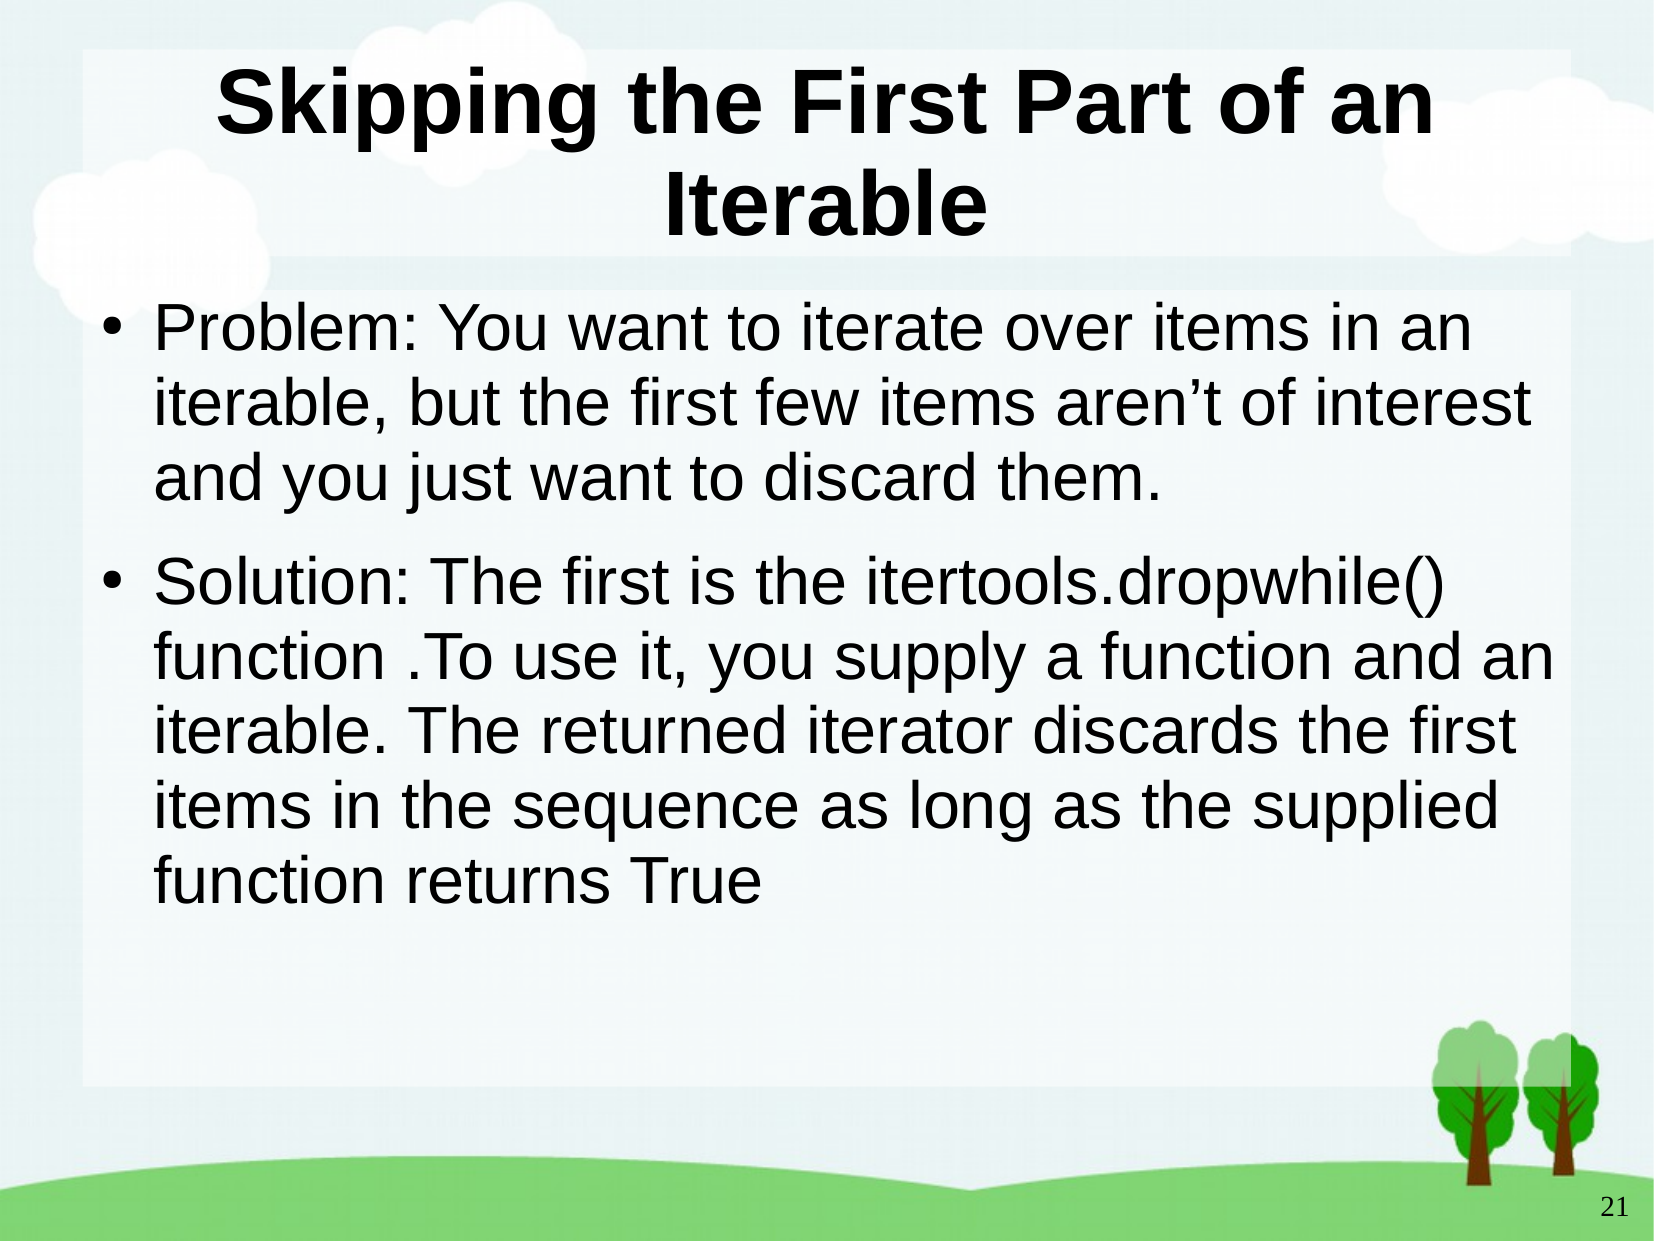

# Skipping the First Part of an Iterable
Problem: You want to iterate over items in an iterable, but the first few items aren’t of interest and you just want to discard them.
Solution: The first is the itertools.dropwhile() function .To use it, you supply a function and an iterable. The returned iterator discards the first items in the sequence as long as the supplied function returns True
21